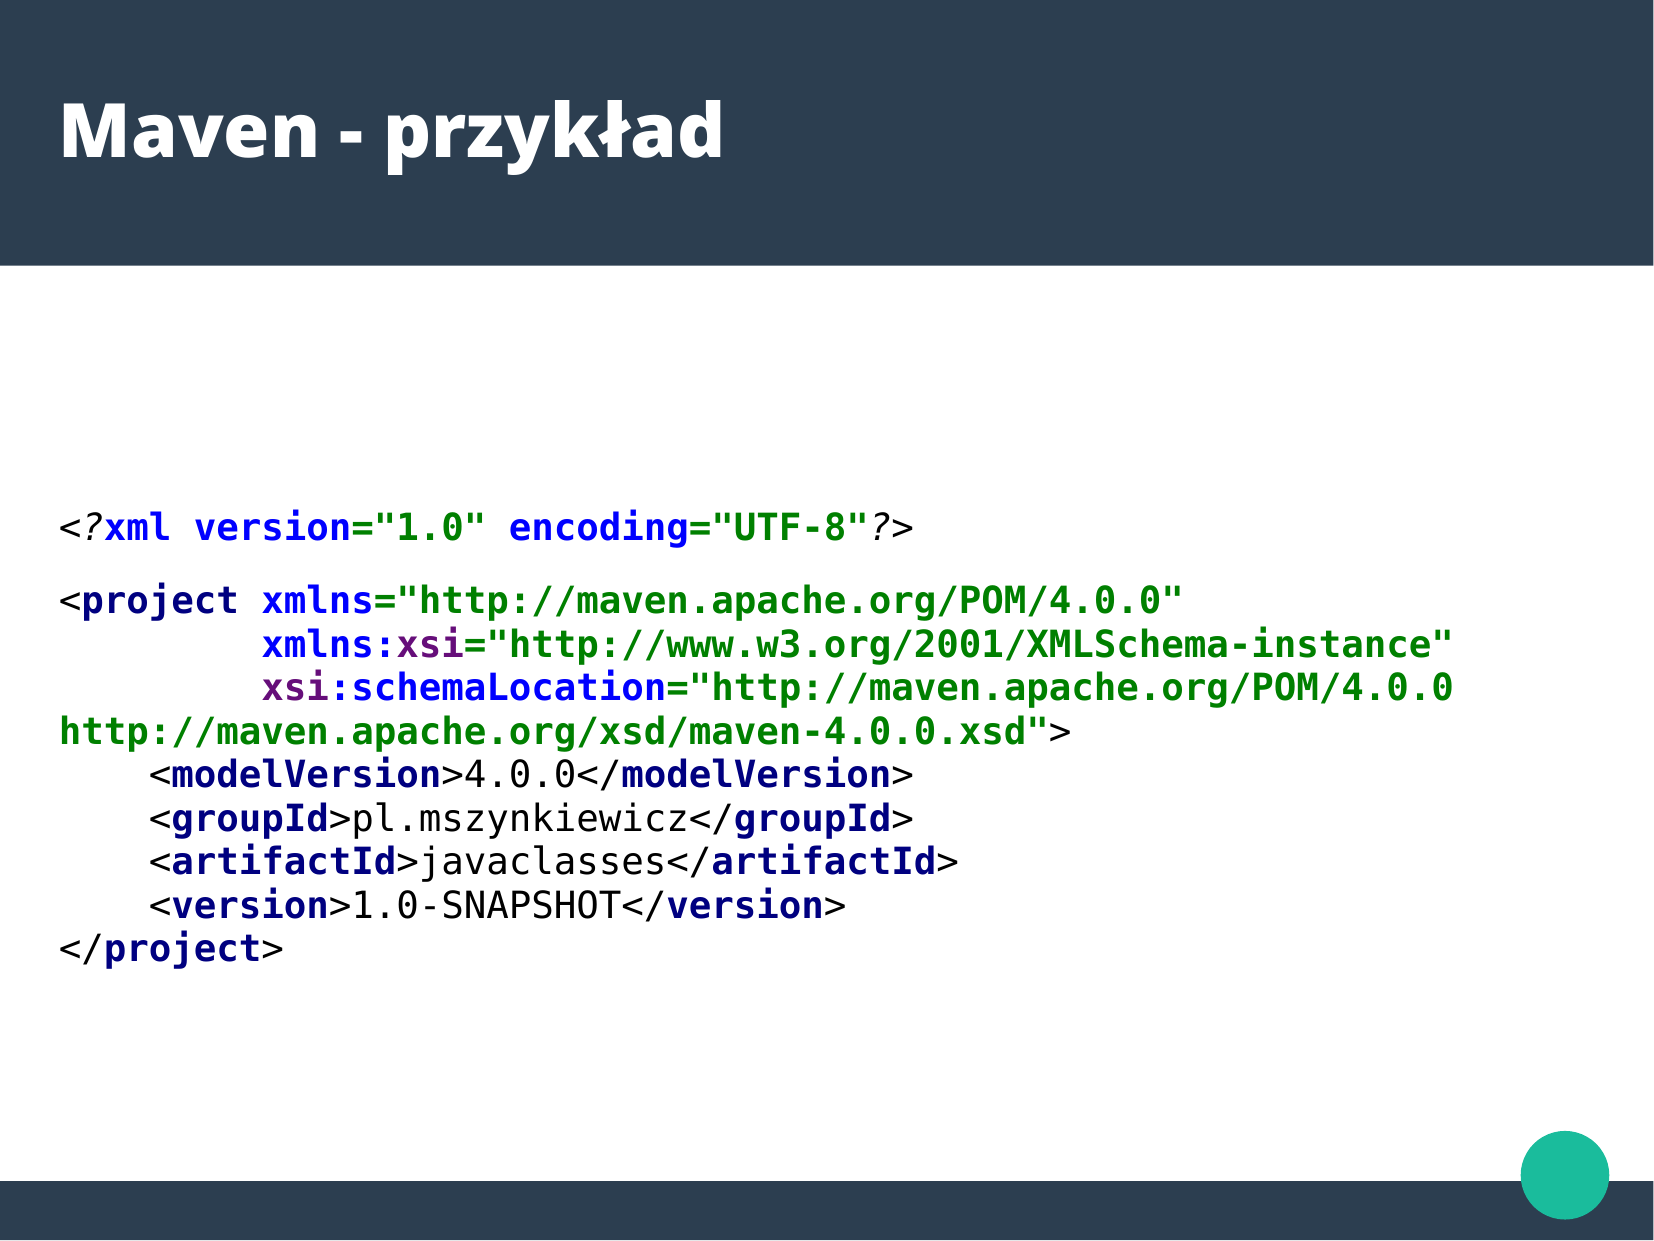

# Maven - przykład
<?xml version="1.0" encoding="UTF-8"?>
<project xmlns="http://maven.apache.org/POM/4.0.0"
 xmlns:xsi="http://www.w3.org/2001/XMLSchema-instance"
 xsi:schemaLocation="http://maven.apache.org/POM/4.0.0 http://maven.apache.org/xsd/maven-4.0.0.xsd">
 <modelVersion>4.0.0</modelVersion>
 <groupId>pl.mszynkiewicz</groupId>
 <artifactId>javaclasses</artifactId>
 <version>1.0-SNAPSHOT</version>
</project>